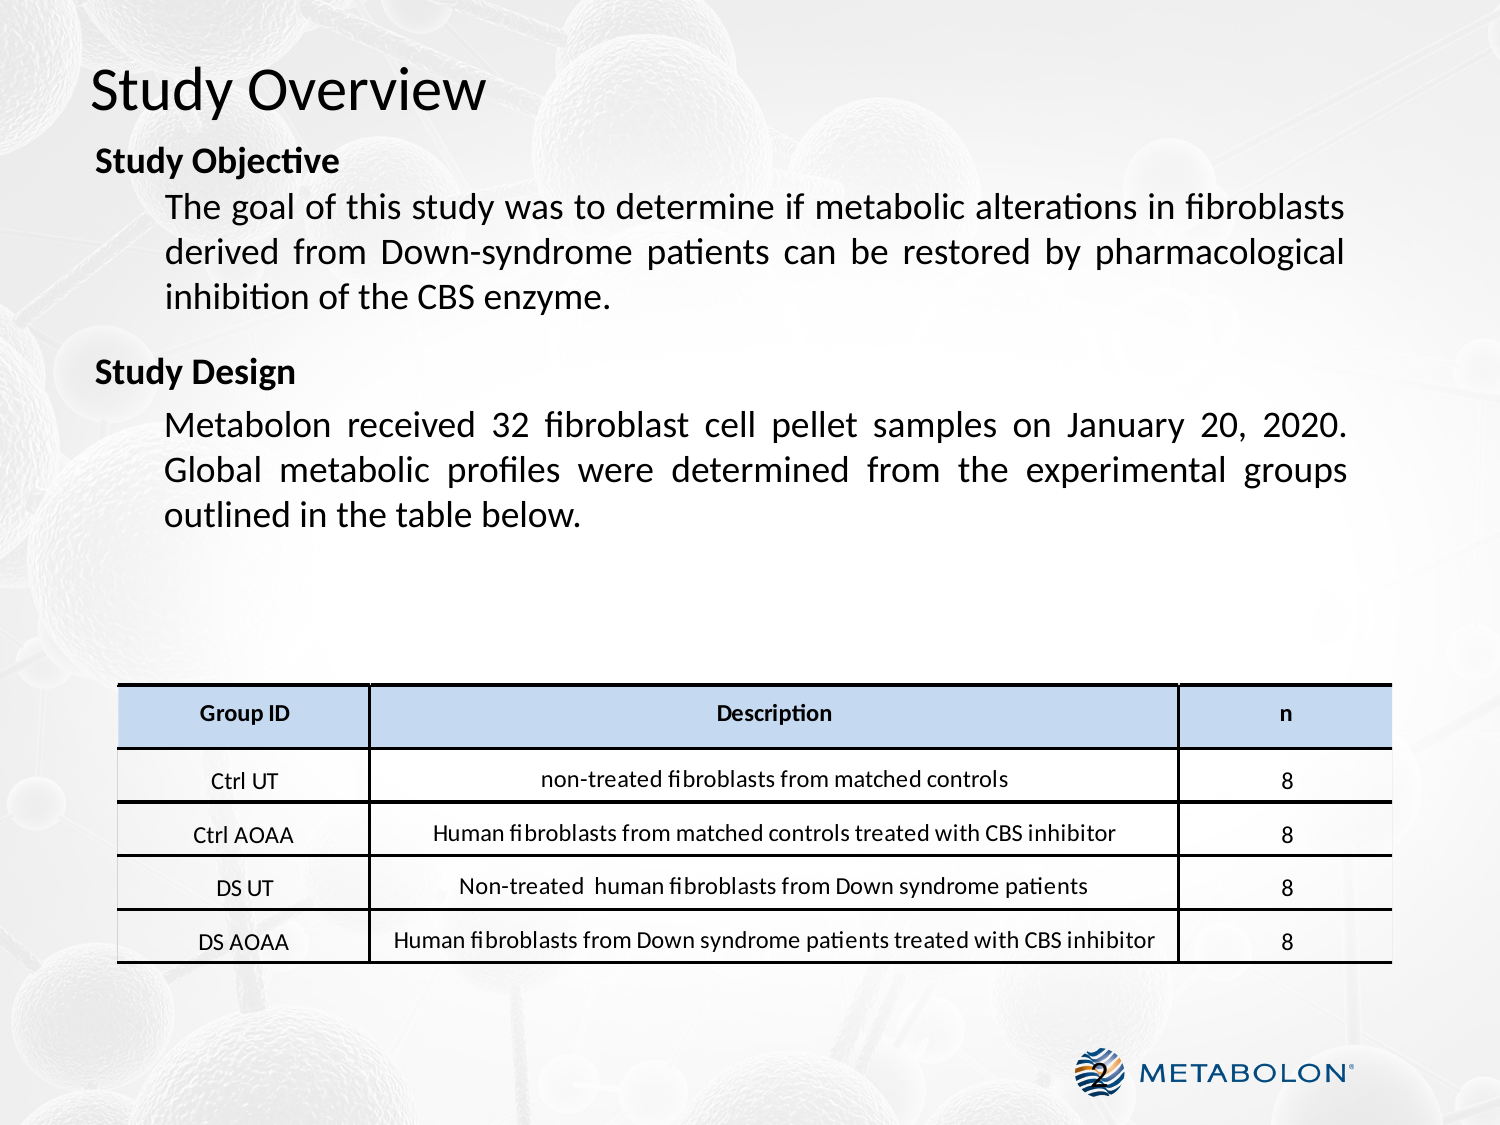

# Study Overview
Study Objective
The goal of this study was to determine if metabolic alterations in fibroblasts derived from Down-syndrome patients can be restored by pharmacological inhibition of the CBS enzyme.
Study Design
Metabolon received 32 fibroblast cell pellet samples on January 20, 2020. Global metabolic profiles were determined from the experimental groups outlined in the table below.